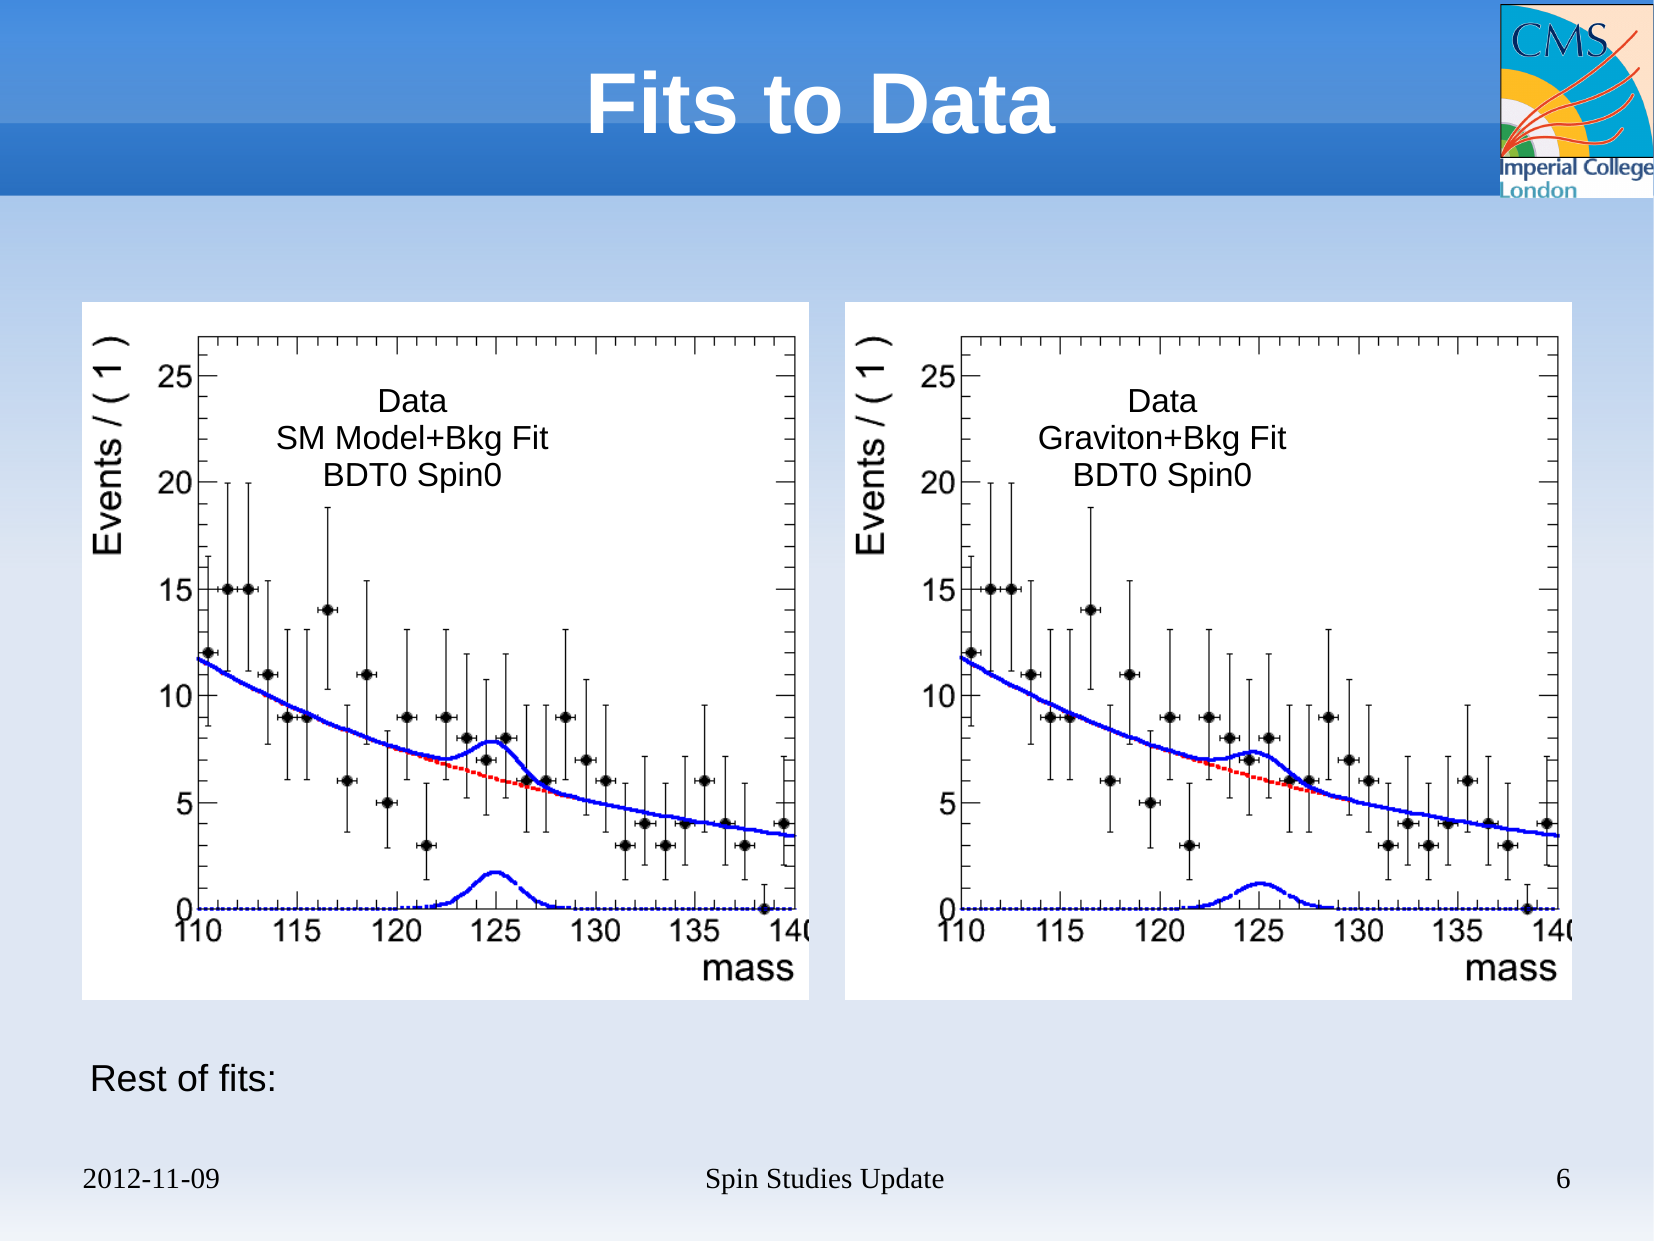

# Fits to Data
Data
Graviton+Bkg Fit
BDT0 Spin0
Data
SM Model+Bkg Fit
BDT0 Spin0
Rest of fits:
2012-11-09
Spin Studies Update
6